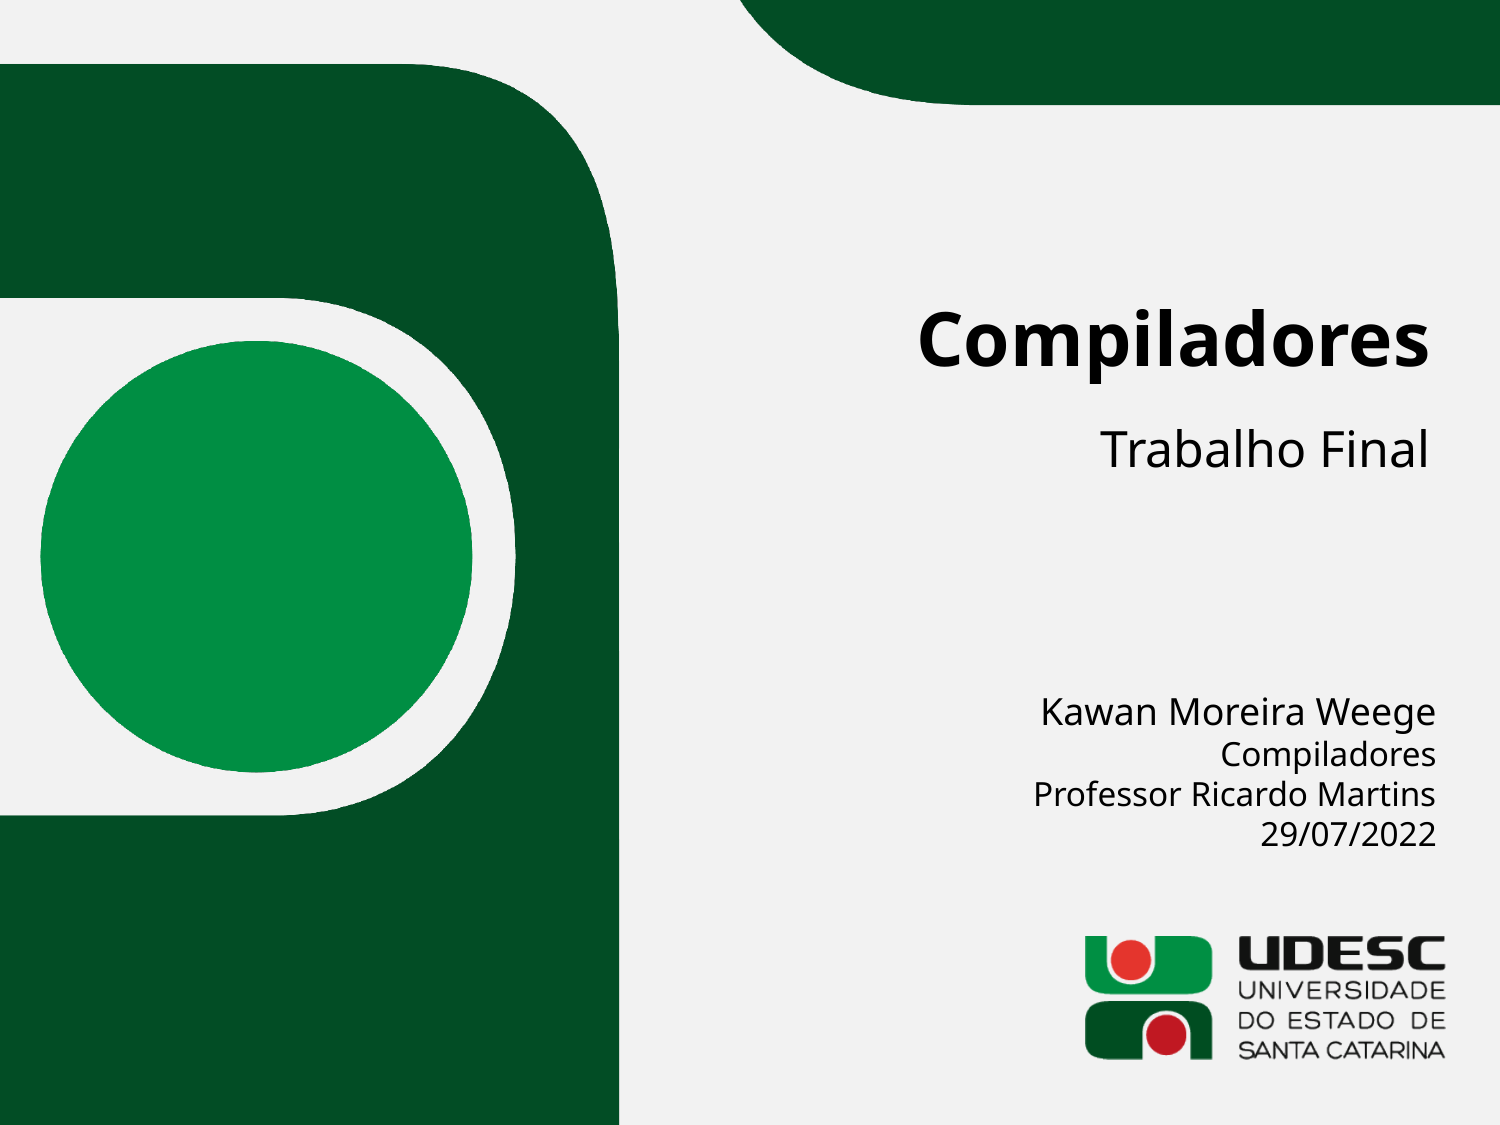

Compiladores
Trabalho Final
Kawan Moreira Weege
Compiladores
Professor Ricardo Martins
29/07/2022